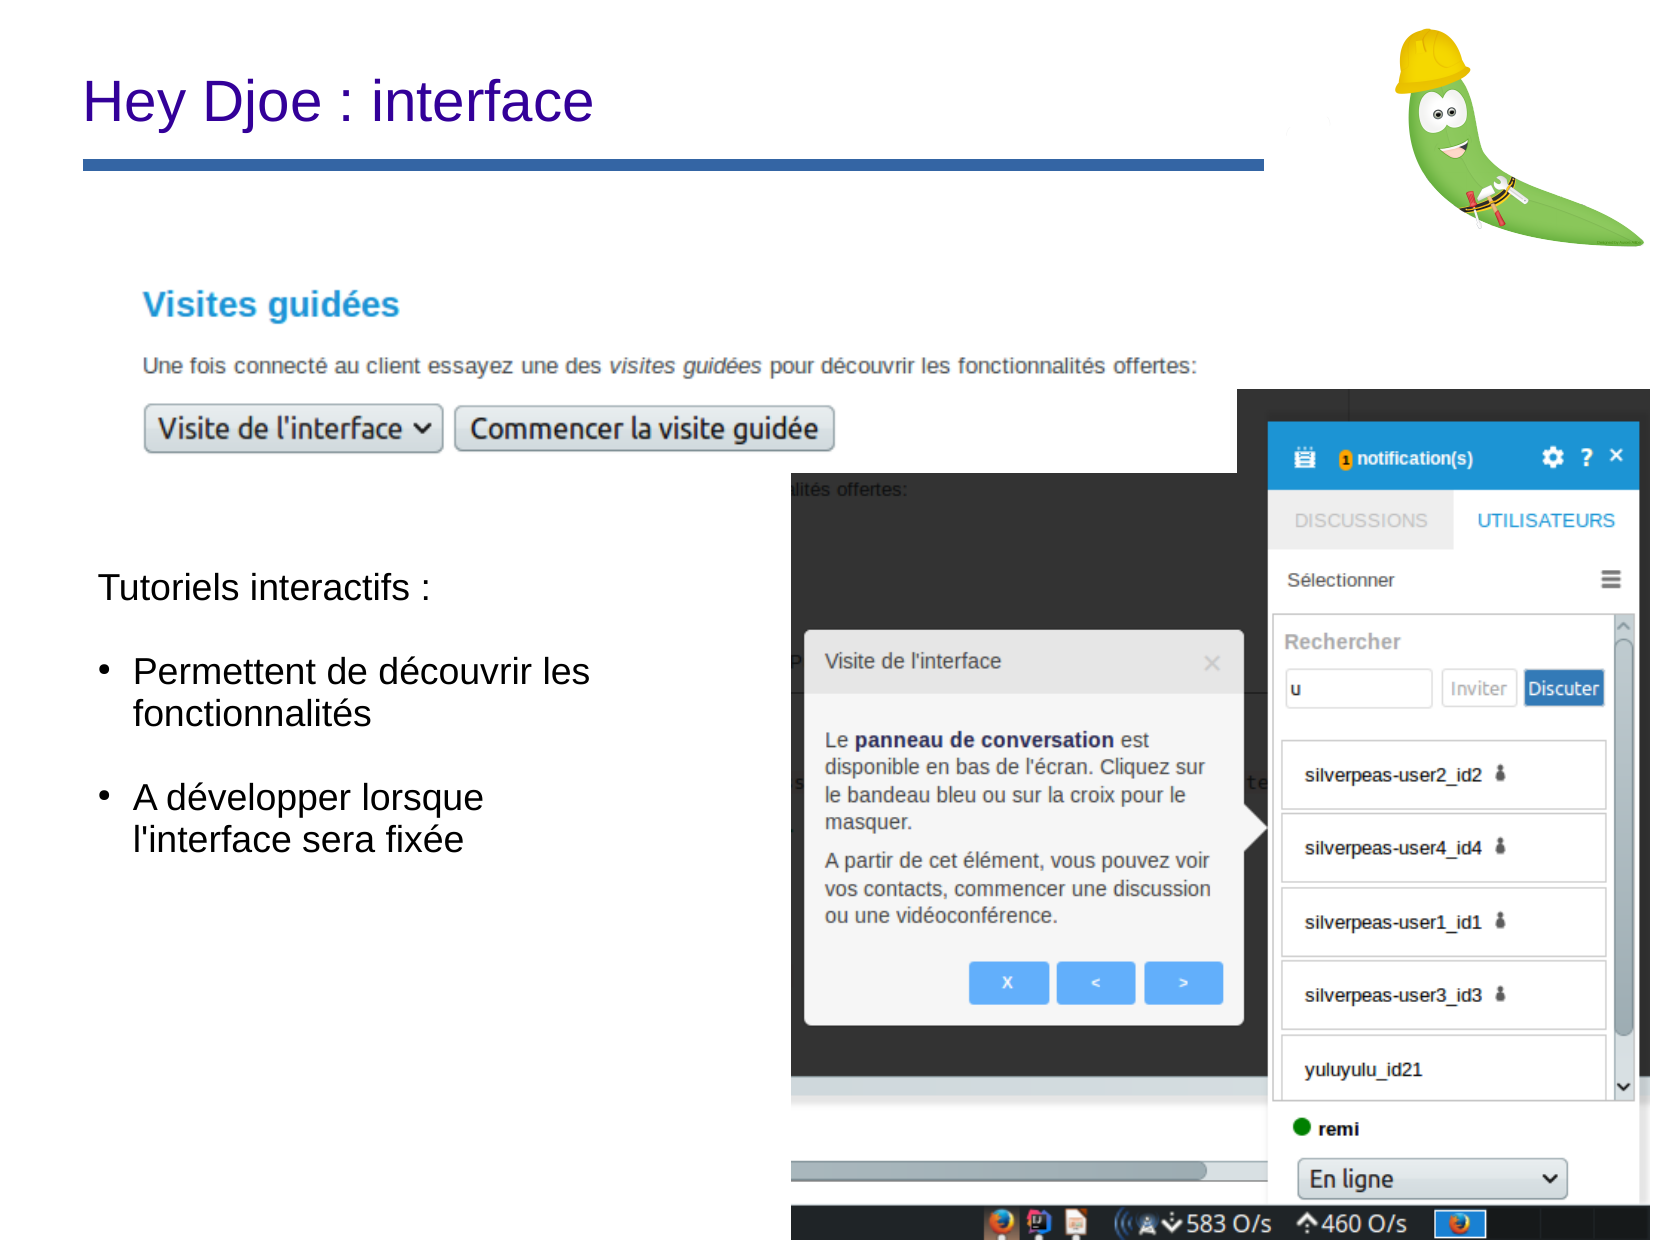

# Hey Djoe : interface
Tutoriels interactifs :
Permettent de découvrir les fonctionnalités
A développer lorsque l'interface sera fixée
4